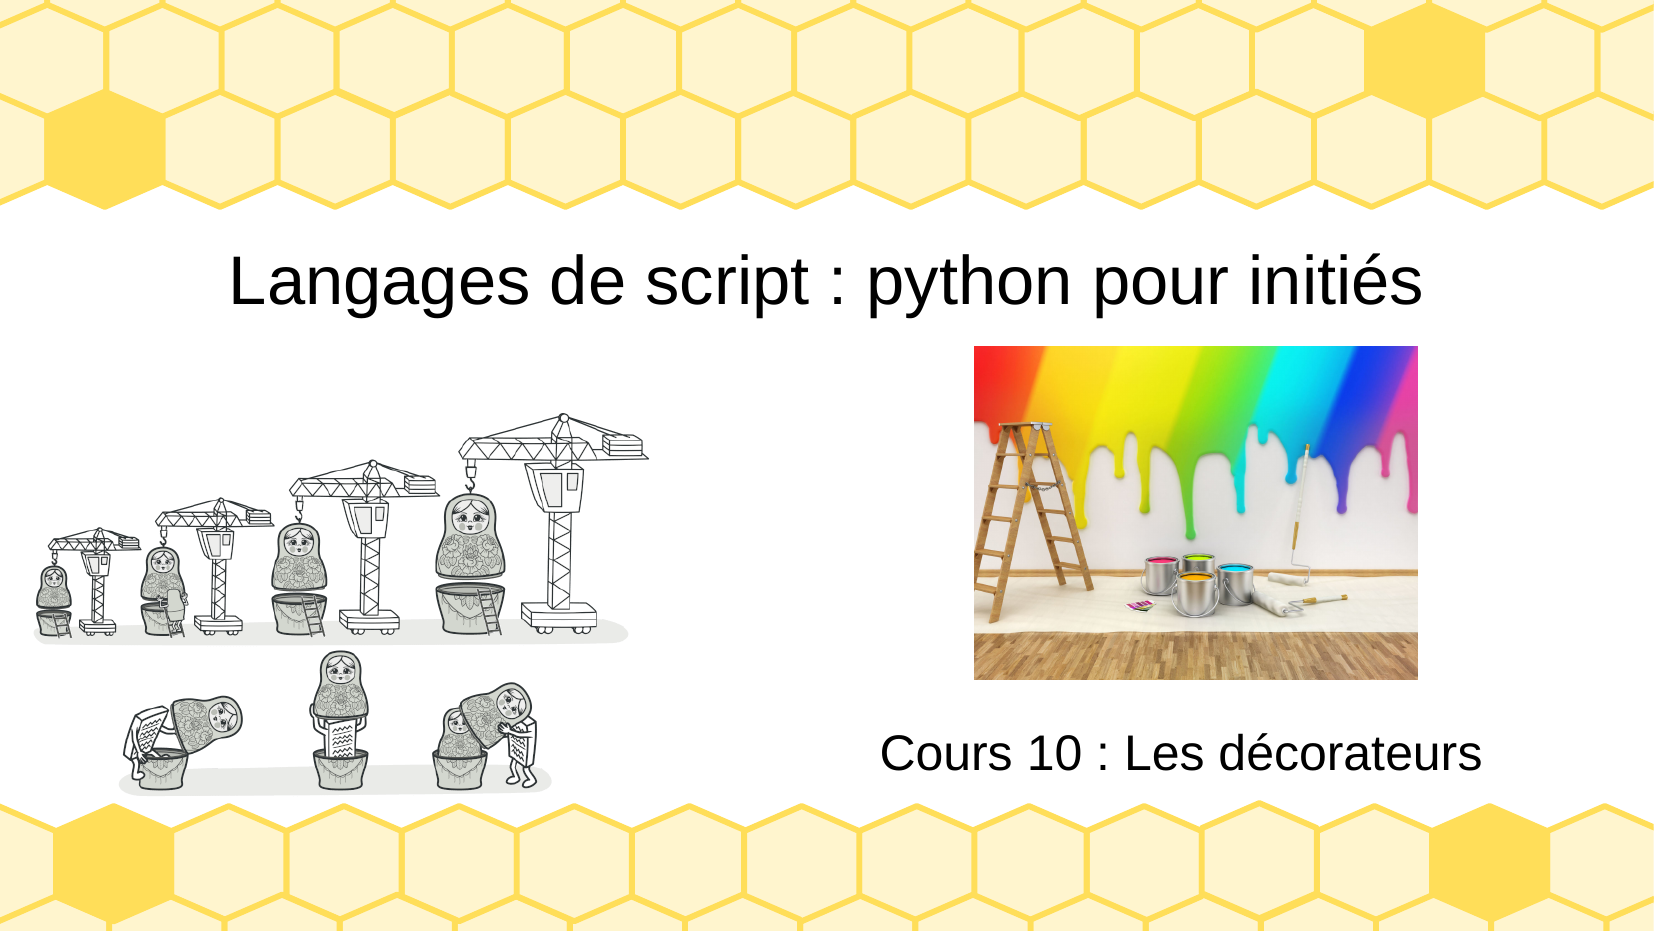

# Langages de script : python pour initiés
Cours 10 : Les décorateurs